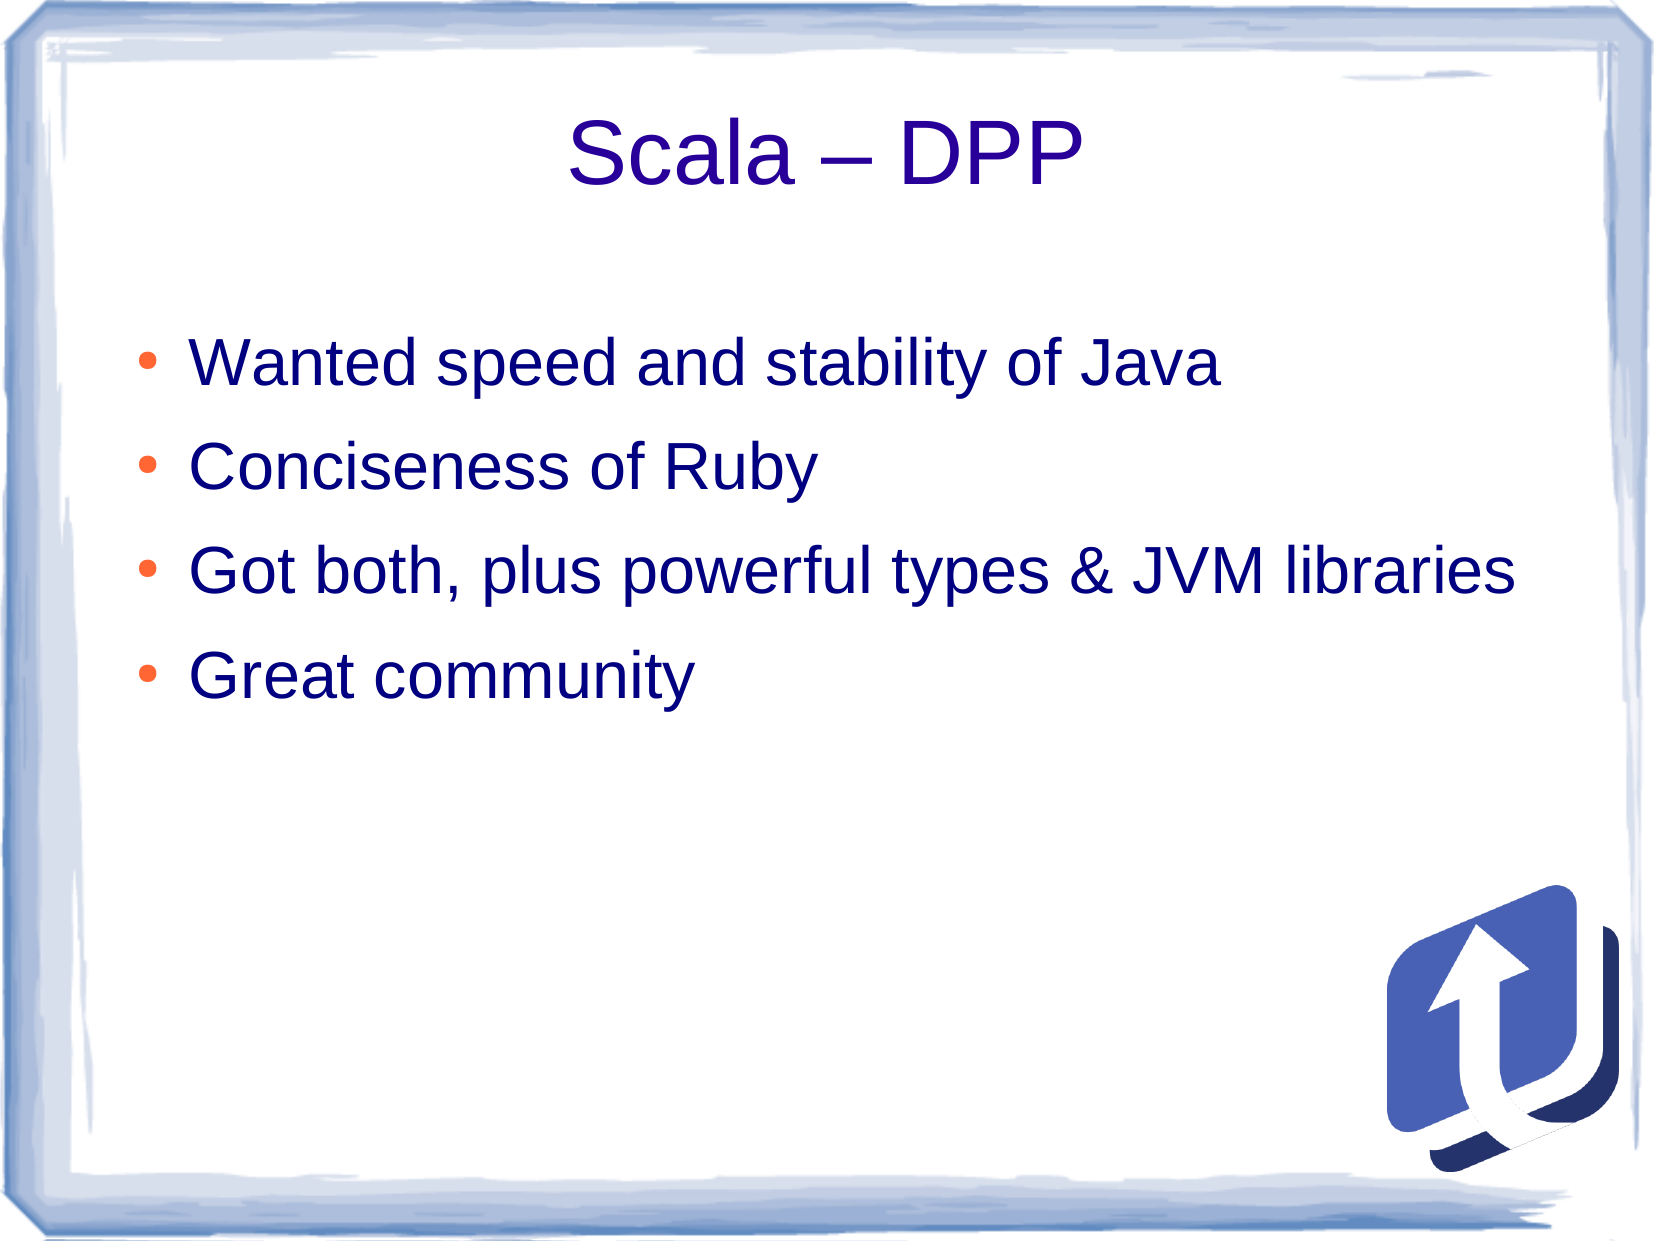

# Scala – DPP
Wanted speed and stability of Java
Conciseness of Ruby
Got both, plus powerful types & JVM libraries
Great community